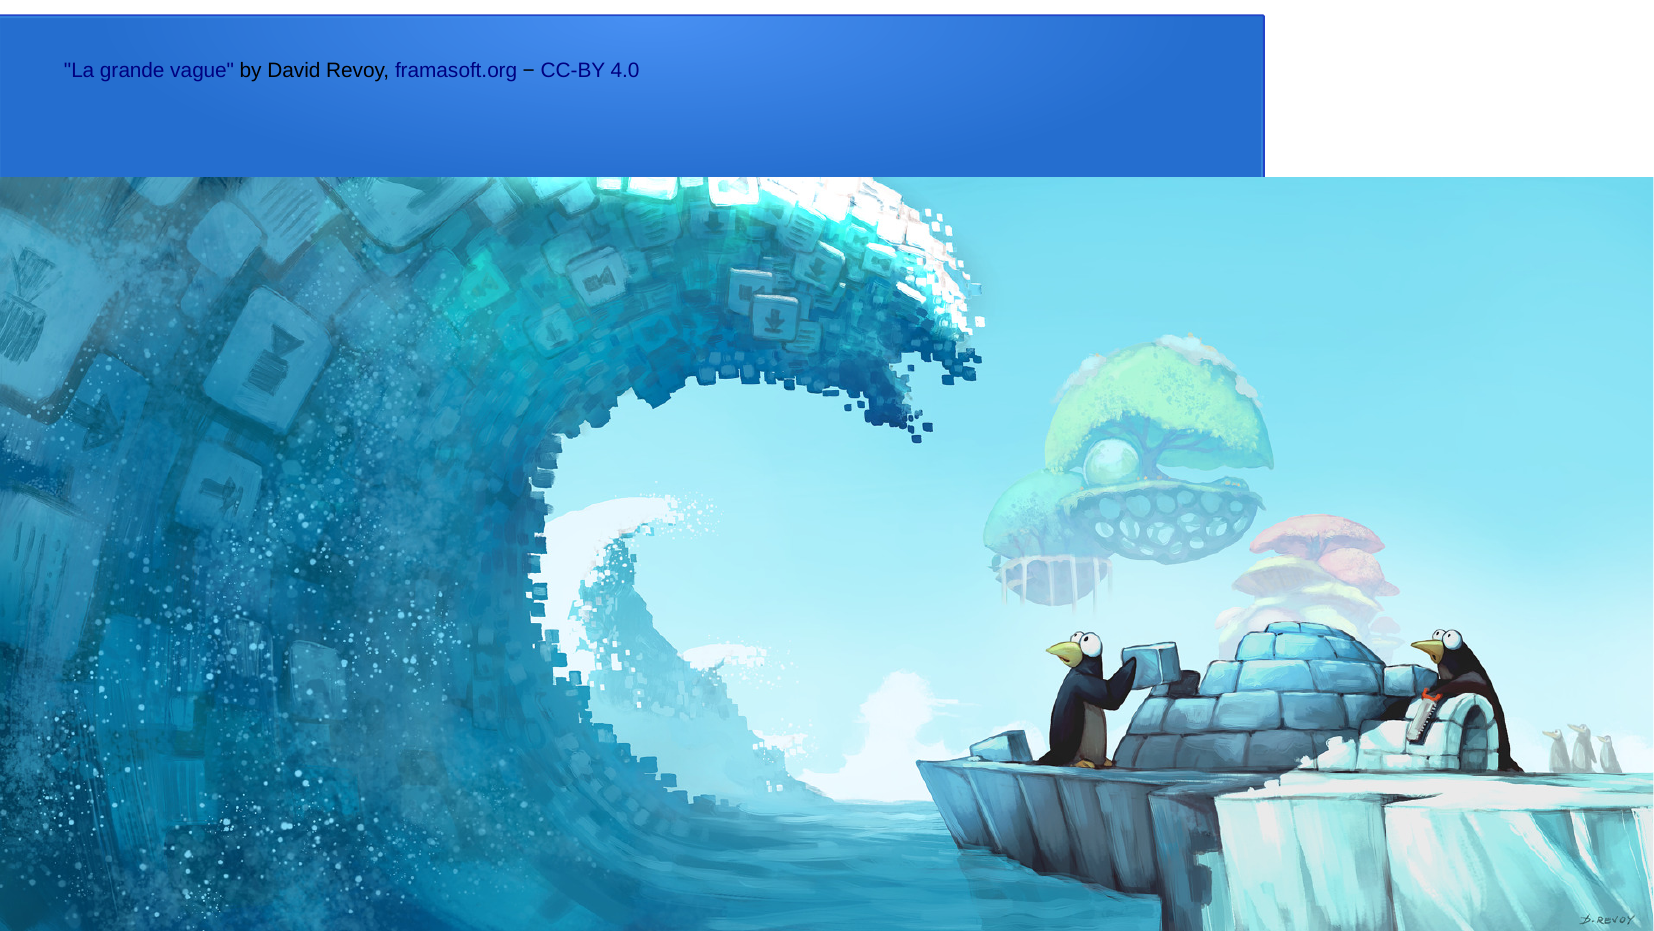

"La grande vague" by David Revoy, framasoft.org − CC-BY 4.0